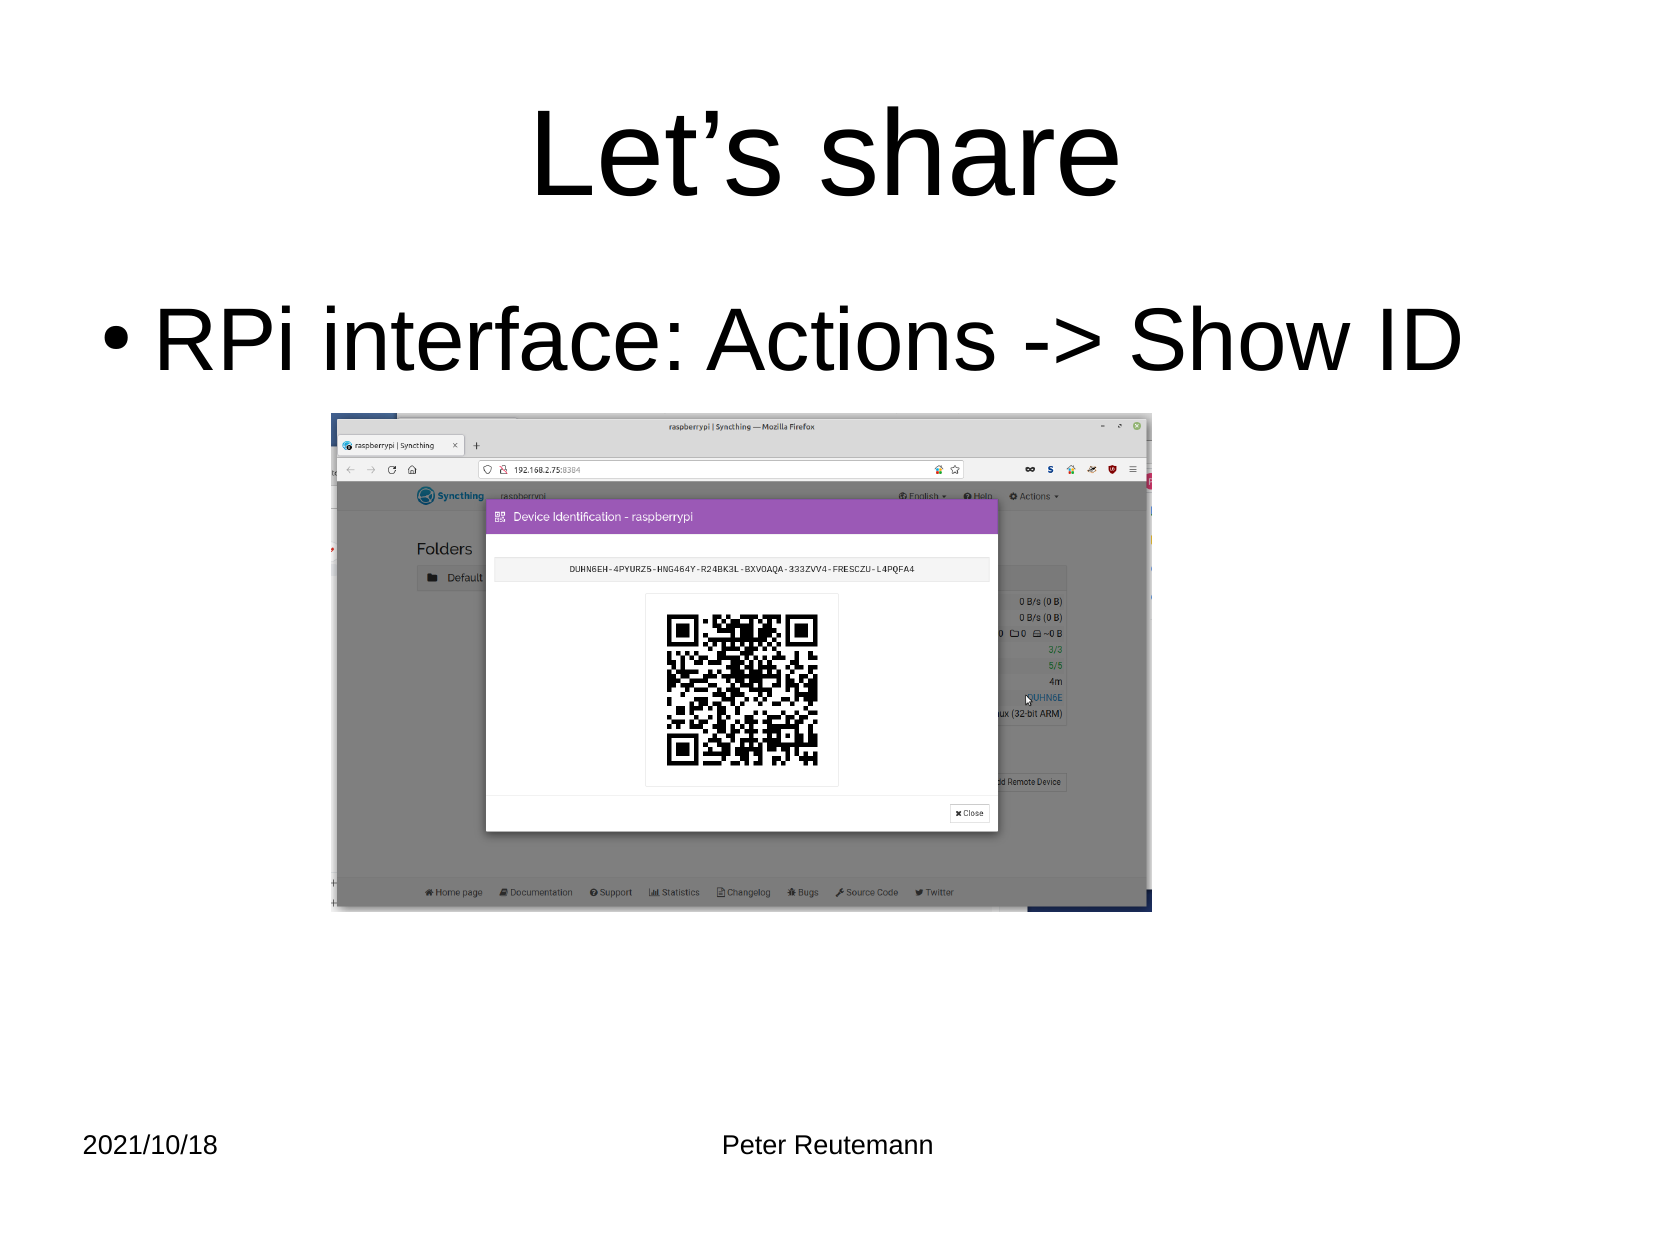

# Let’s share
RPi interface: Actions -> Show ID
2021/10/18
Peter Reutemann